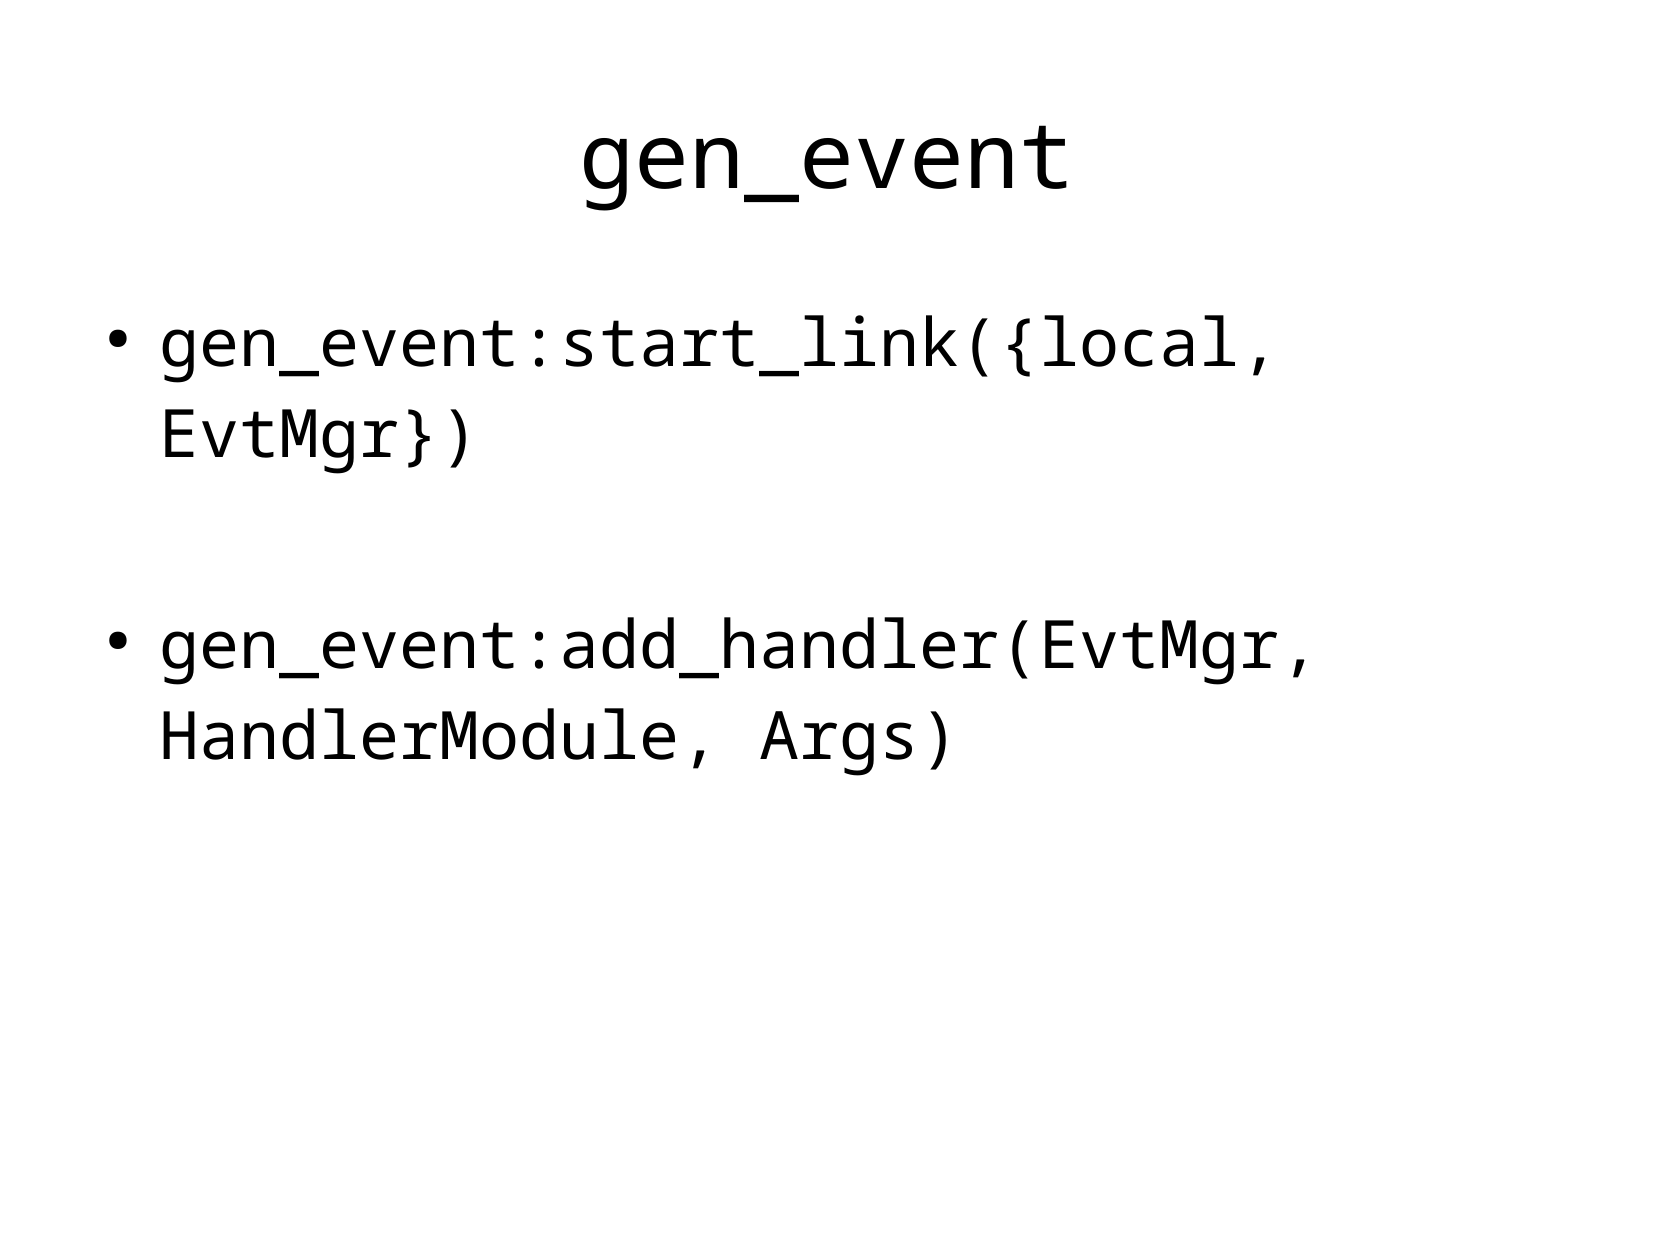

# gen_event
gen_event:start_link({local, EvtMgr})
gen_event:add_handler(EvtMgr, HandlerModule, Args)